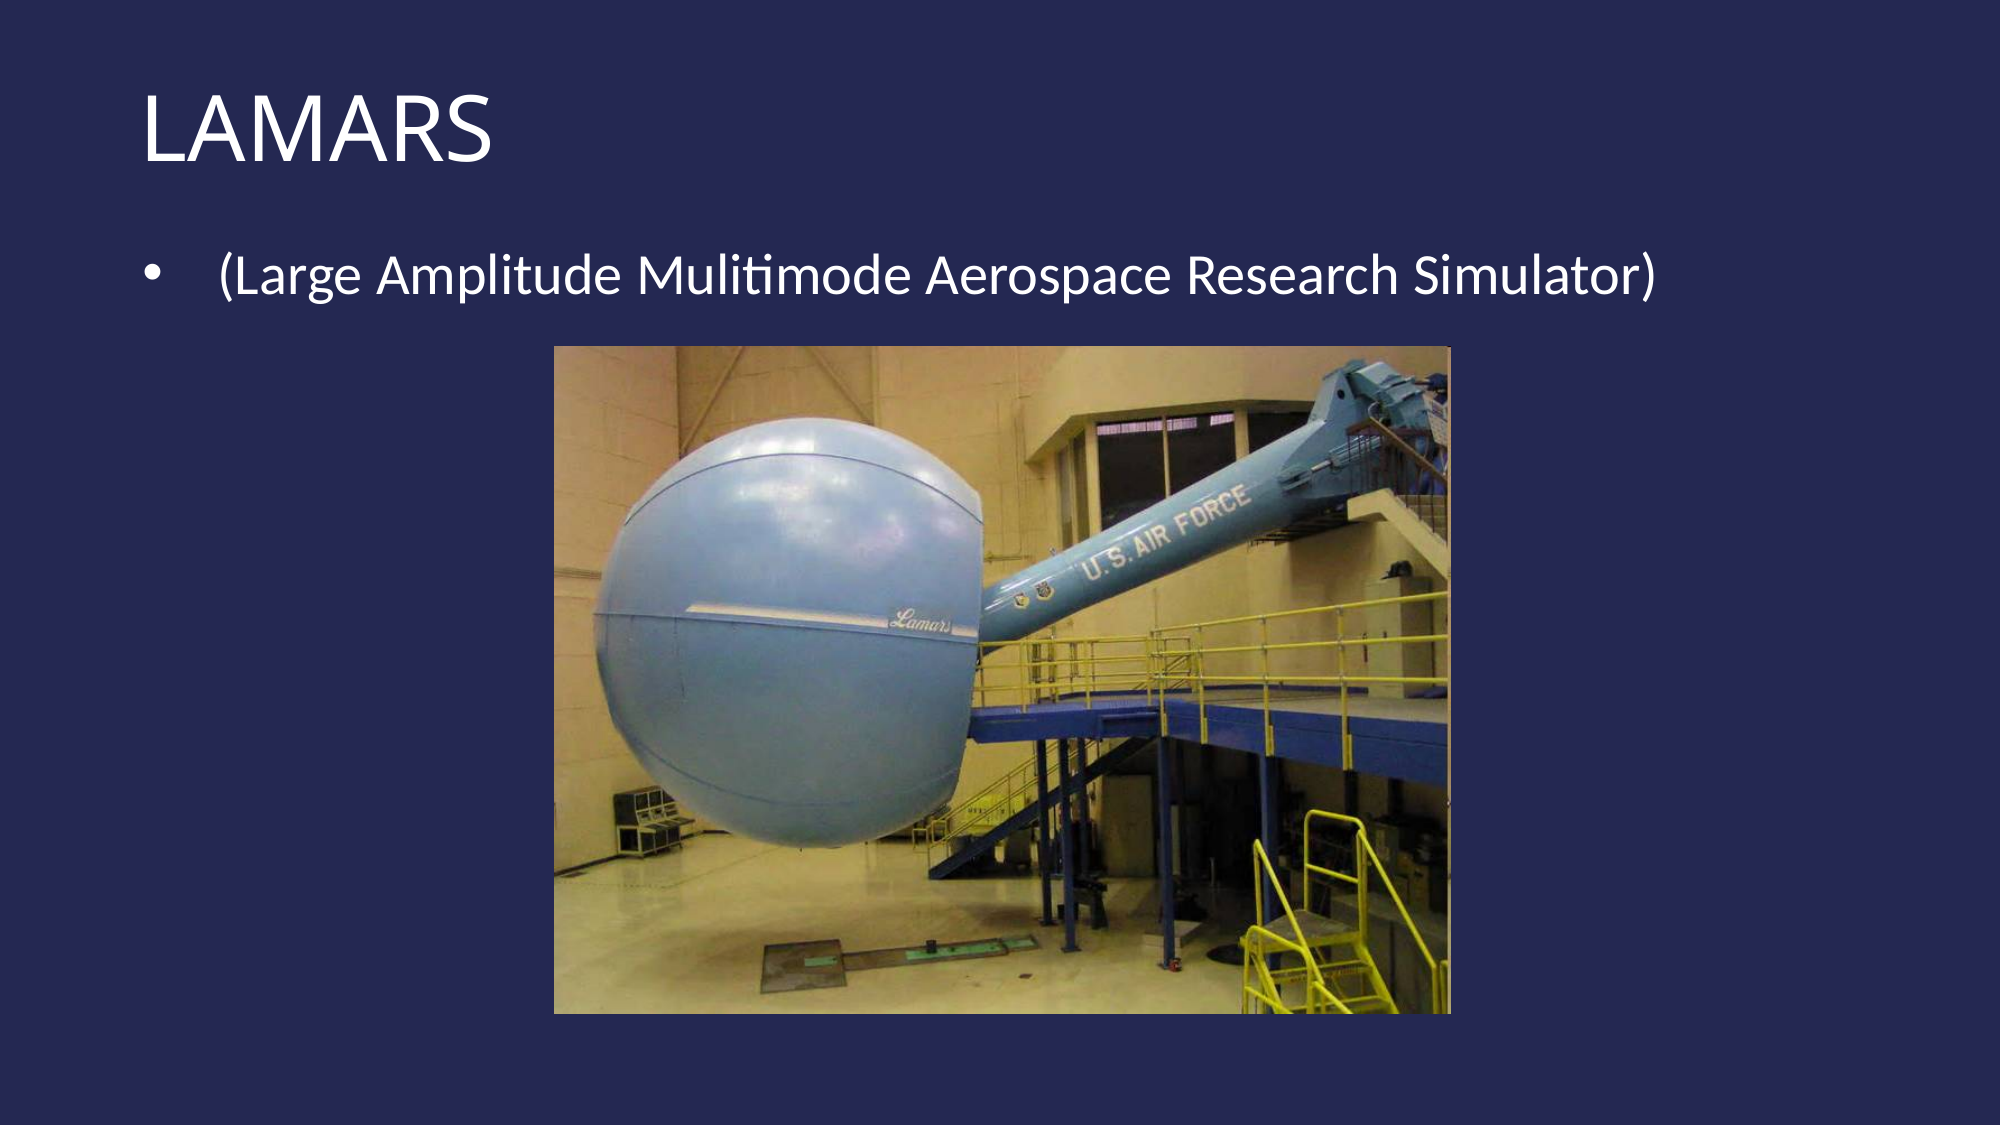

LAMARS
(Large Amplitude Mulitimode Aerospace Research Simulator)